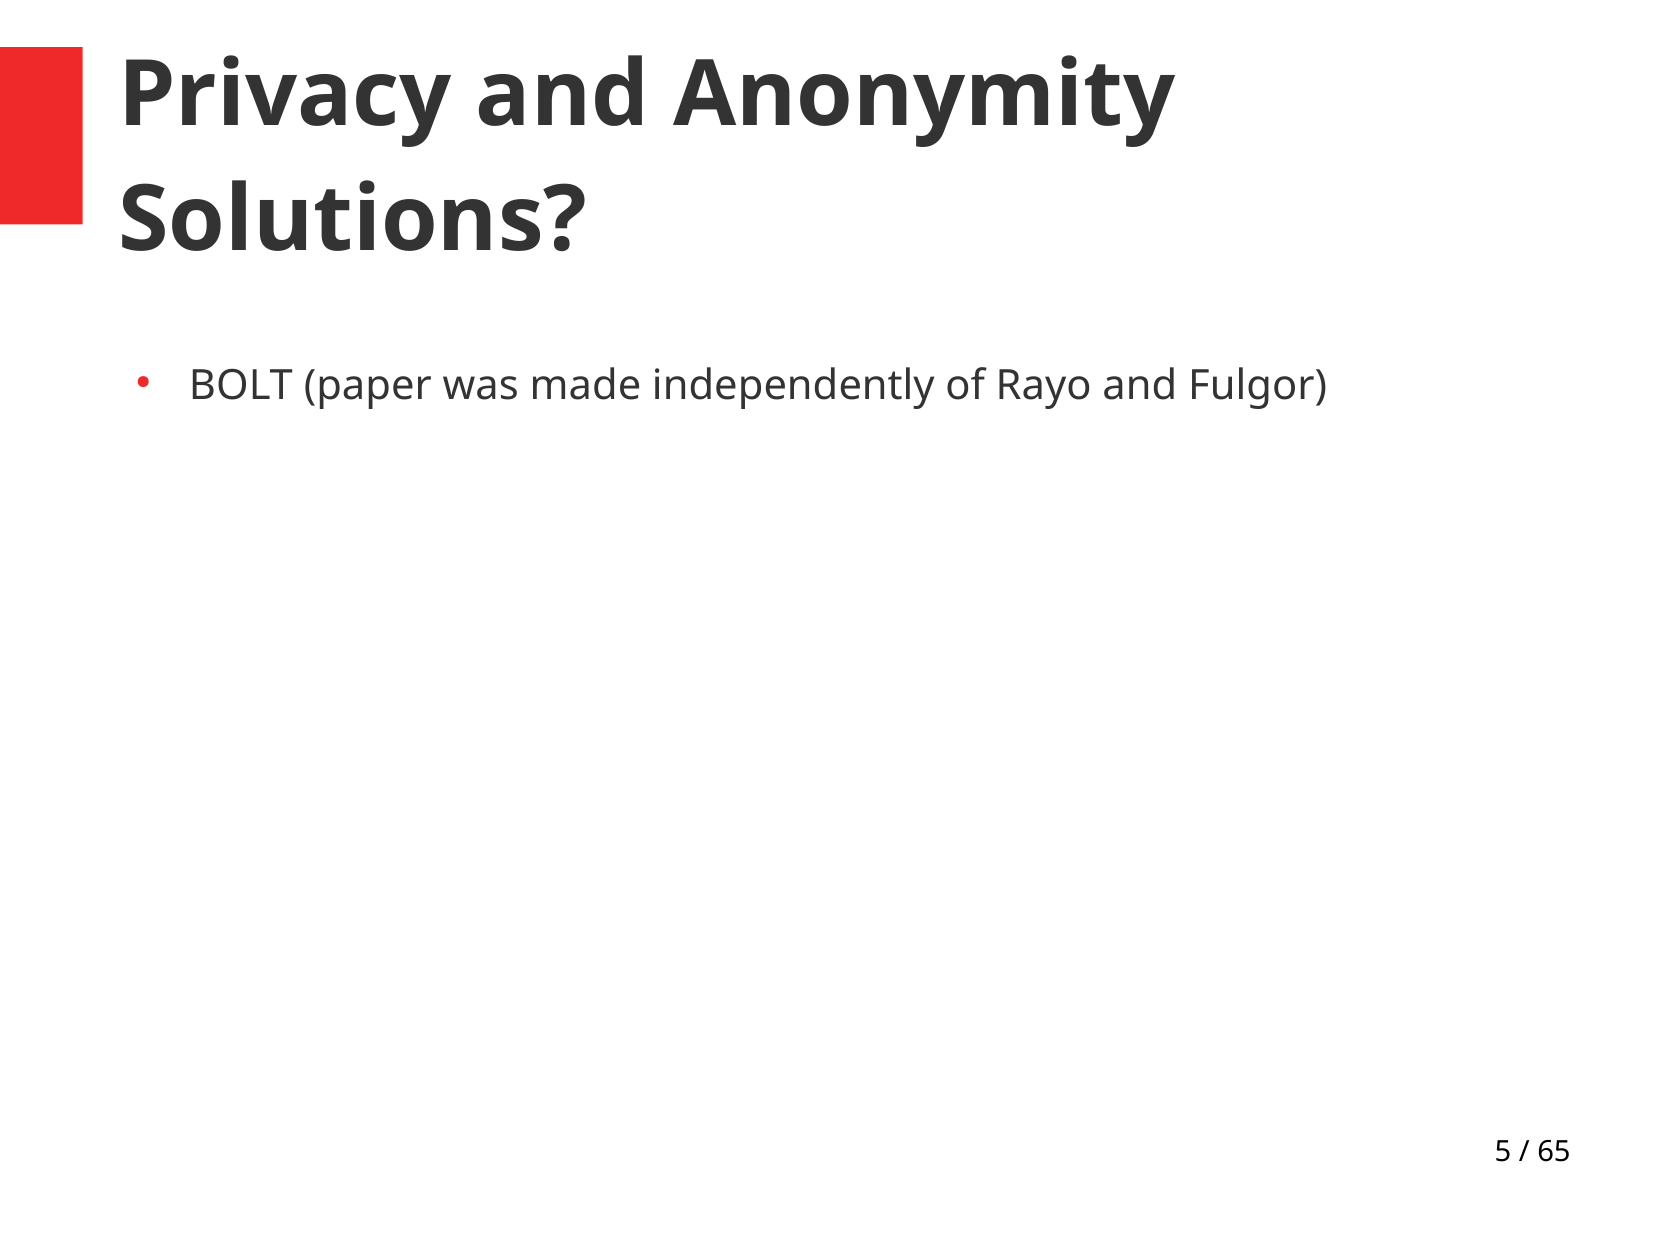

# Privacy and Anonymity Solutions?
BOLT (paper was made independently of Rayo and Fulgor)
5